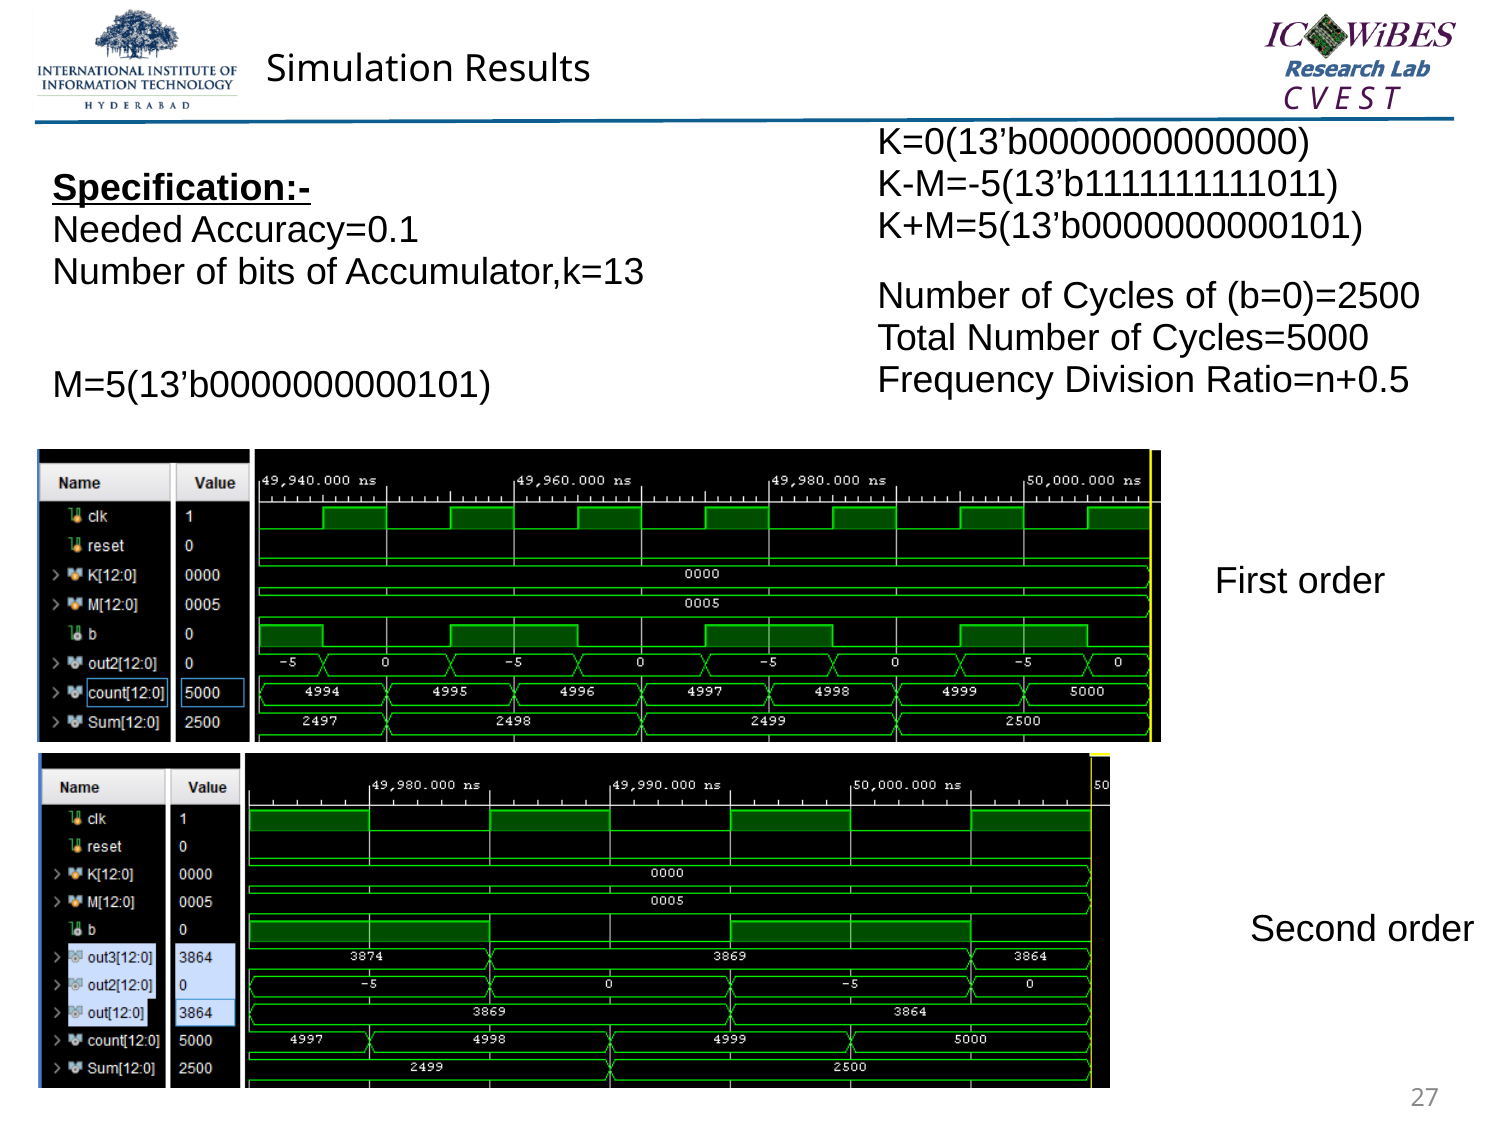

# Simulation Results
K=0(13’b0000000000000)
K-M=-5(13’b1111111111011)
K+M=5(13’b0000000000101)
Specification:-
Needed Accuracy=0.1
Number of bits of Accumulator,k=13
Number of Cycles of (b=0)=2500
Total Number of Cycles=5000
Frequency Division Ratio=n+0.5
M=5(13’b0000000000101)
First order
Second order